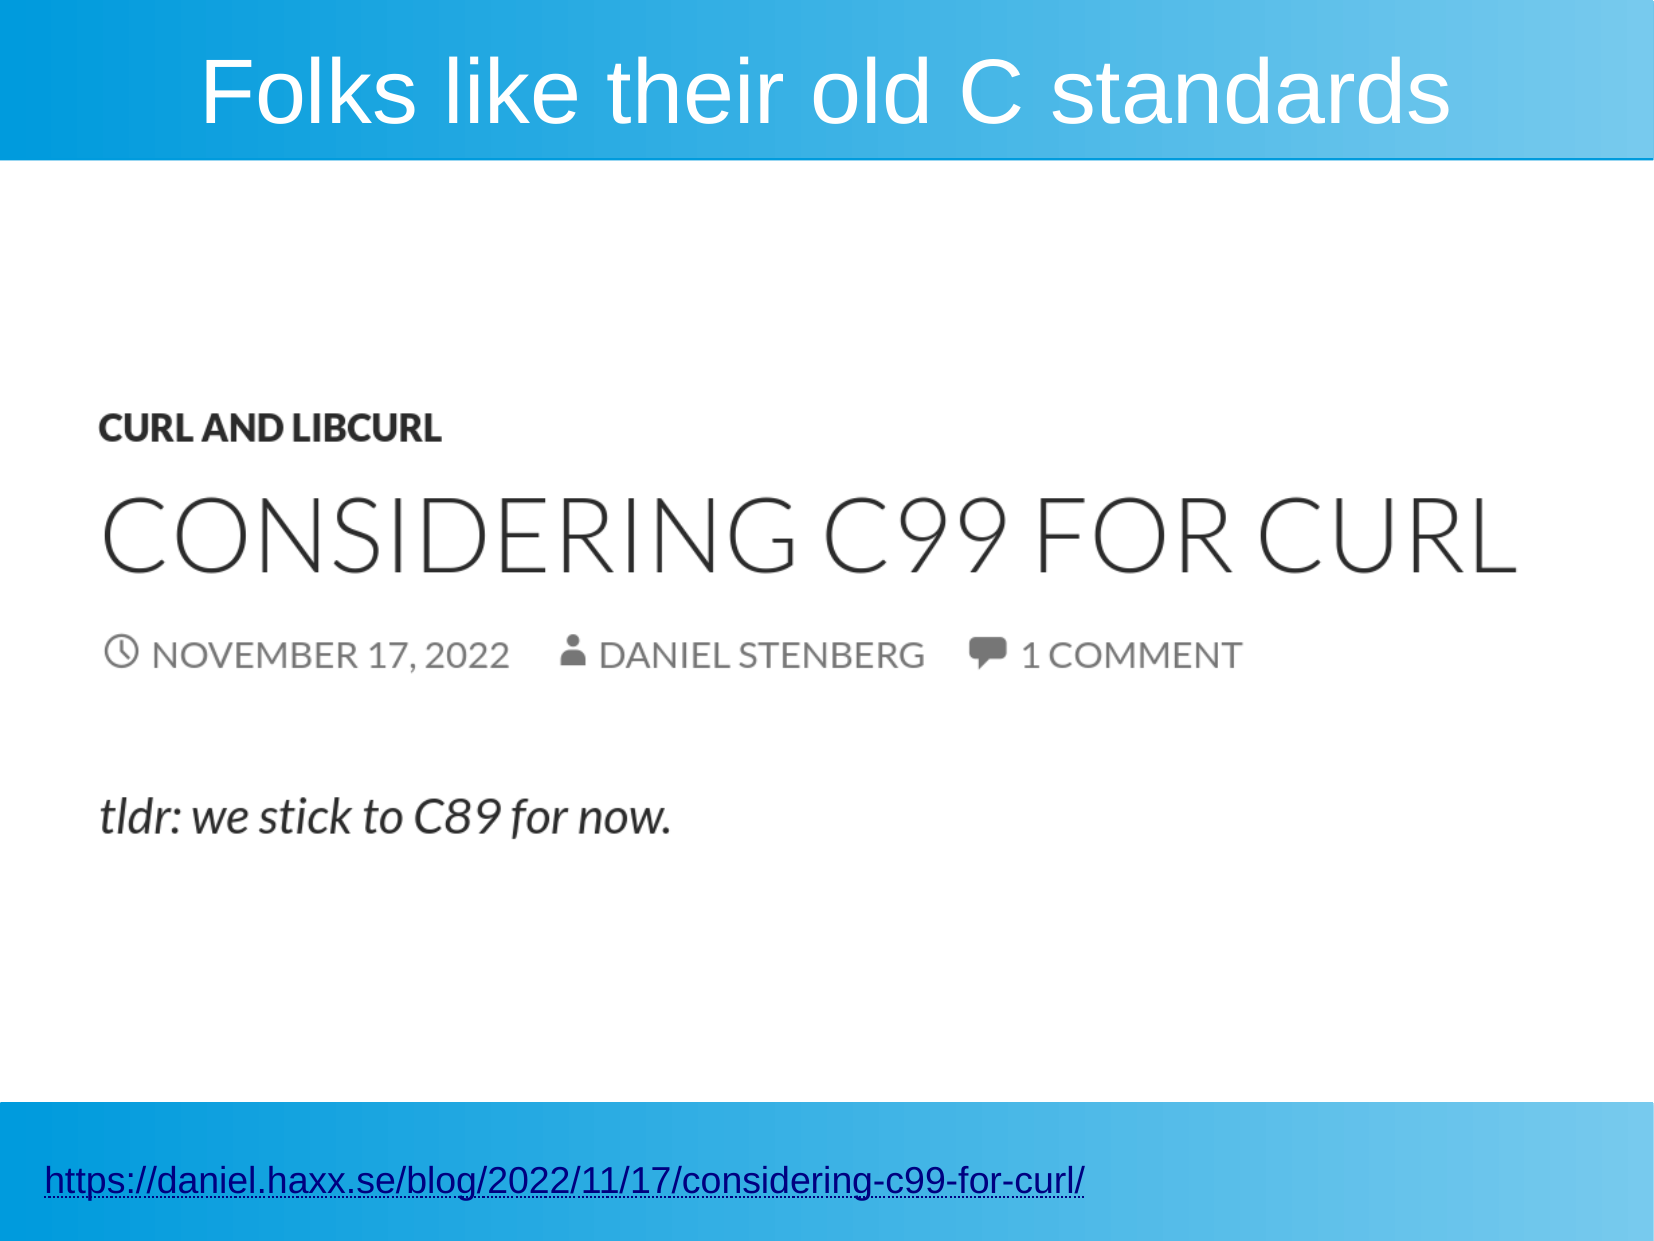

# Folks like their old C standards
https://daniel.haxx.se/blog/2022/11/17/considering-c99-for-curl/